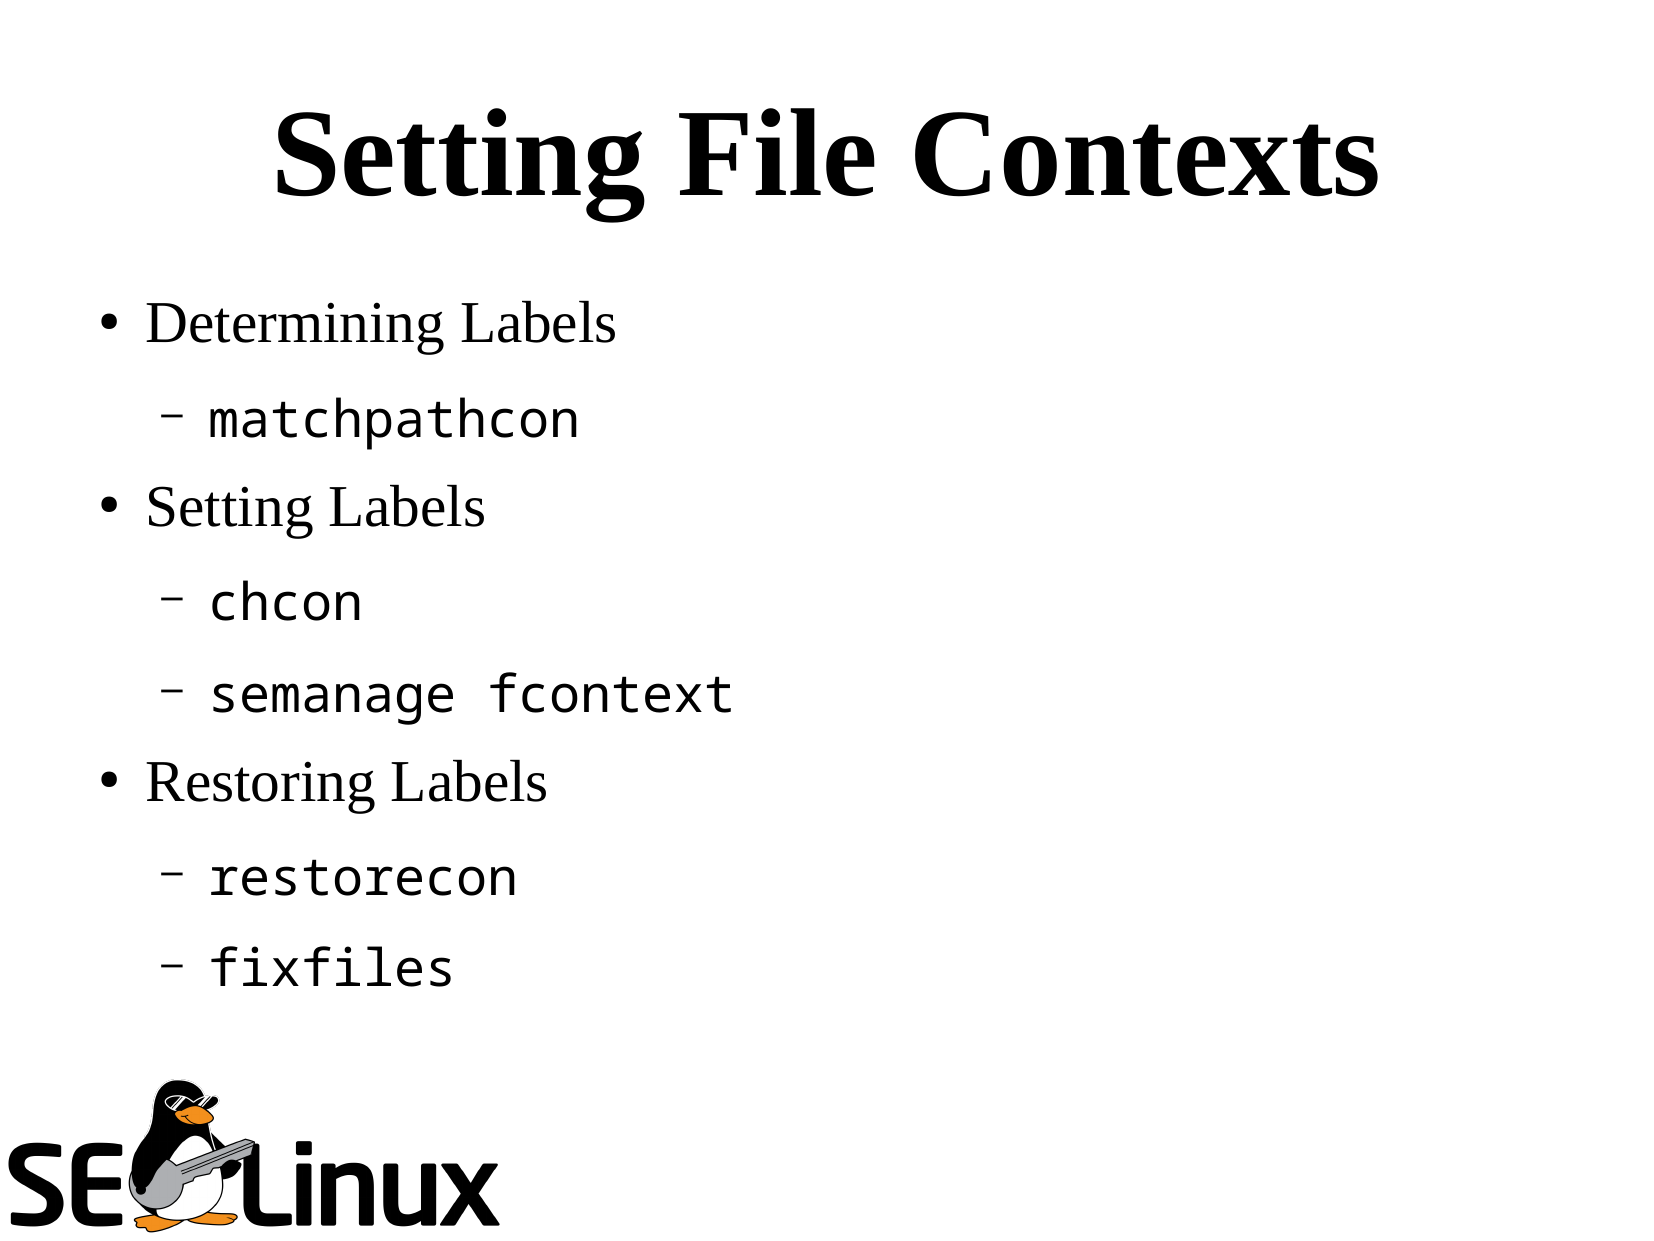

# Setting File Contexts
Determining Labels
matchpathcon
Setting Labels
chcon
semanage fcontext
Restoring Labels
restorecon
fixfiles